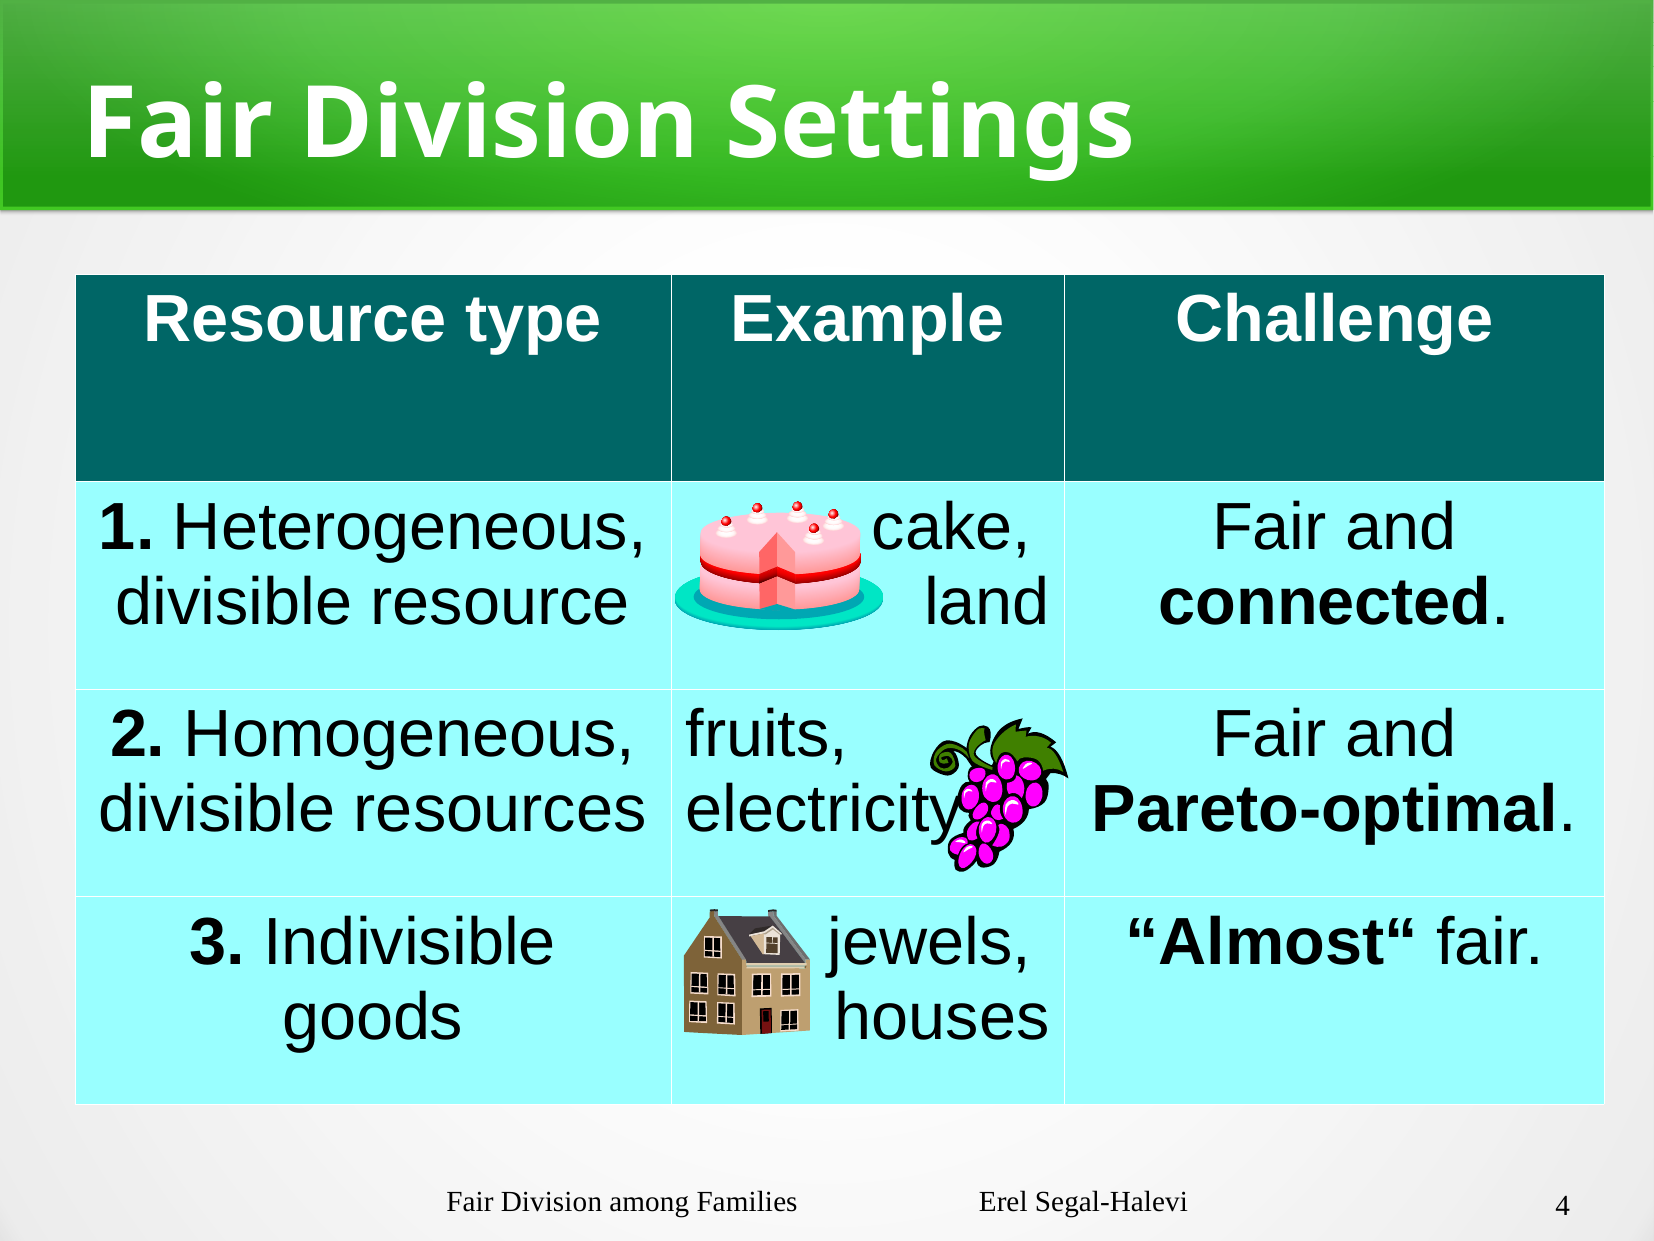

# Fair Division Settings
| Resource type | Example | Challenge |
| --- | --- | --- |
| 1. Heterogeneous, divisible resource | cake, land | Fair and connected. |
| 2. Homogeneous, divisible resources | fruits, electricity | Fair and Pareto-optimal. |
| 3. Indivisible goods | jewels, houses | “Almost“ fair. |
Fair Division among Families Erel Segal-Halevi
4